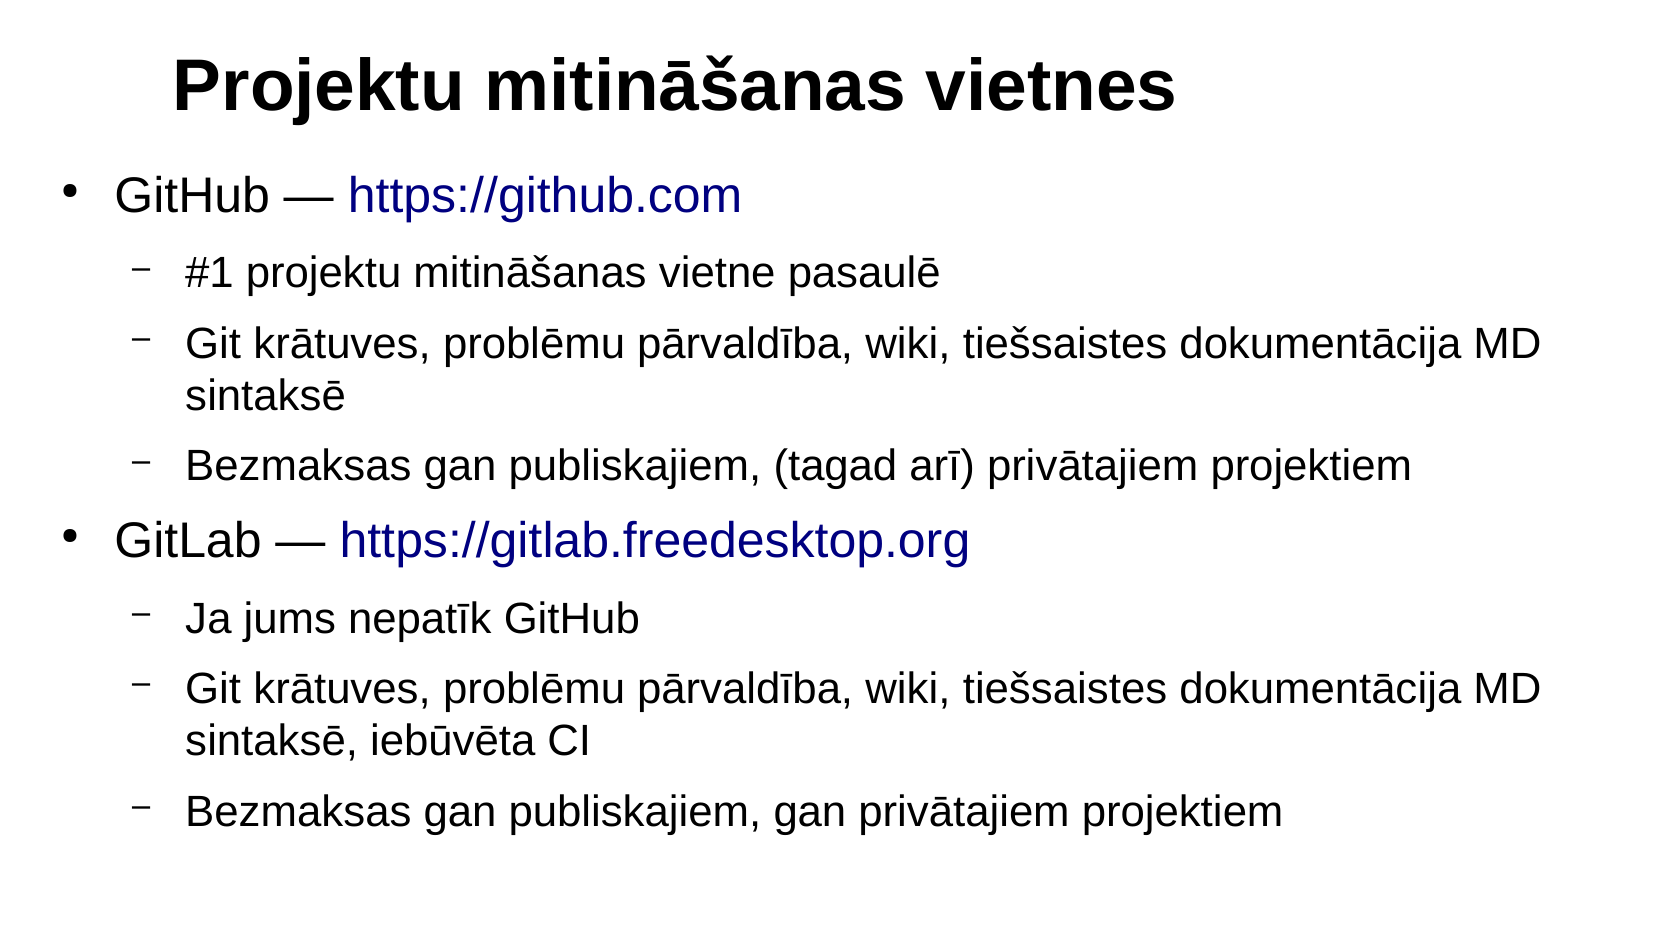

Projektu mitināšanas vietnes
# GitHub — https://github.com
#1 projektu mitināšanas vietne pasaulē
Git krātuves, problēmu pārvaldība, wiki, tiešsaistes dokumentācija MD sintaksē
Bezmaksas gan publiskajiem, (tagad arī) privātajiem projektiem
GitLab — https://gitlab.freedesktop.org
Ja jums nepatīk GitHub
Git krātuves, problēmu pārvaldība, wiki, tiešsaistes dokumentācija MD sintaksē, iebūvēta CI
Bezmaksas gan publiskajiem, gan privātajiem projektiem